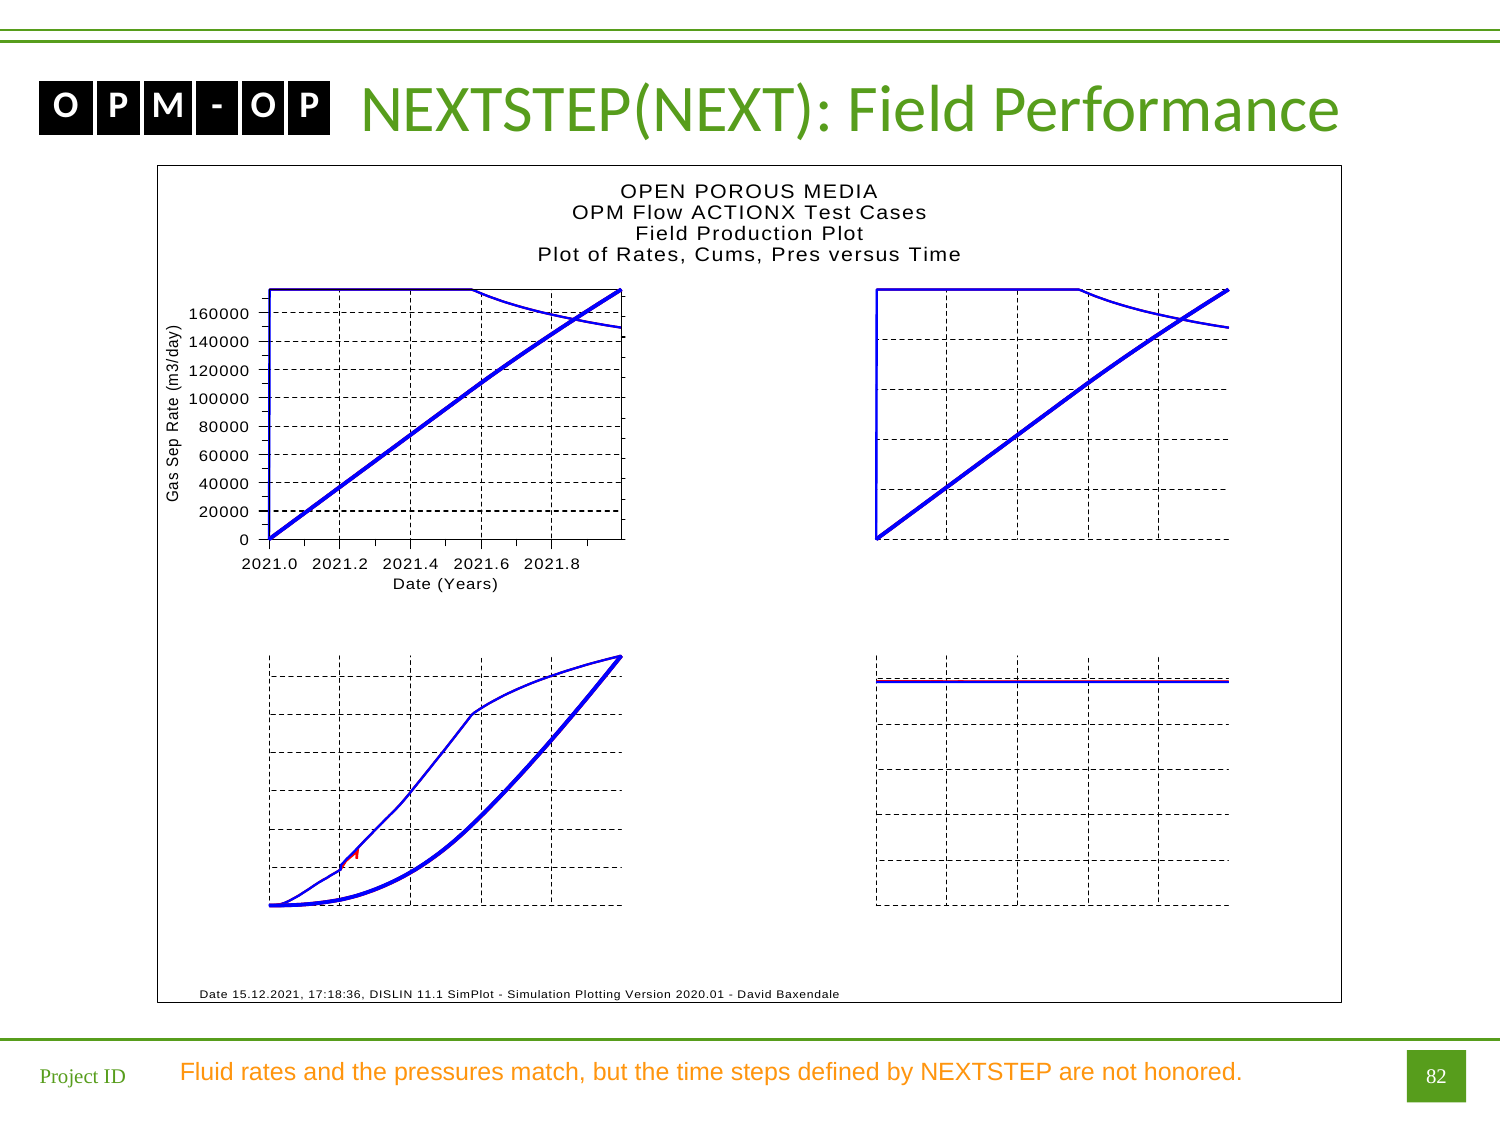

# NEXTSTEP(NEXT): Field Performance
Project ID
Fluid rates and the pressures match, but the time steps defined by NEXTSTEP are not honored.
82